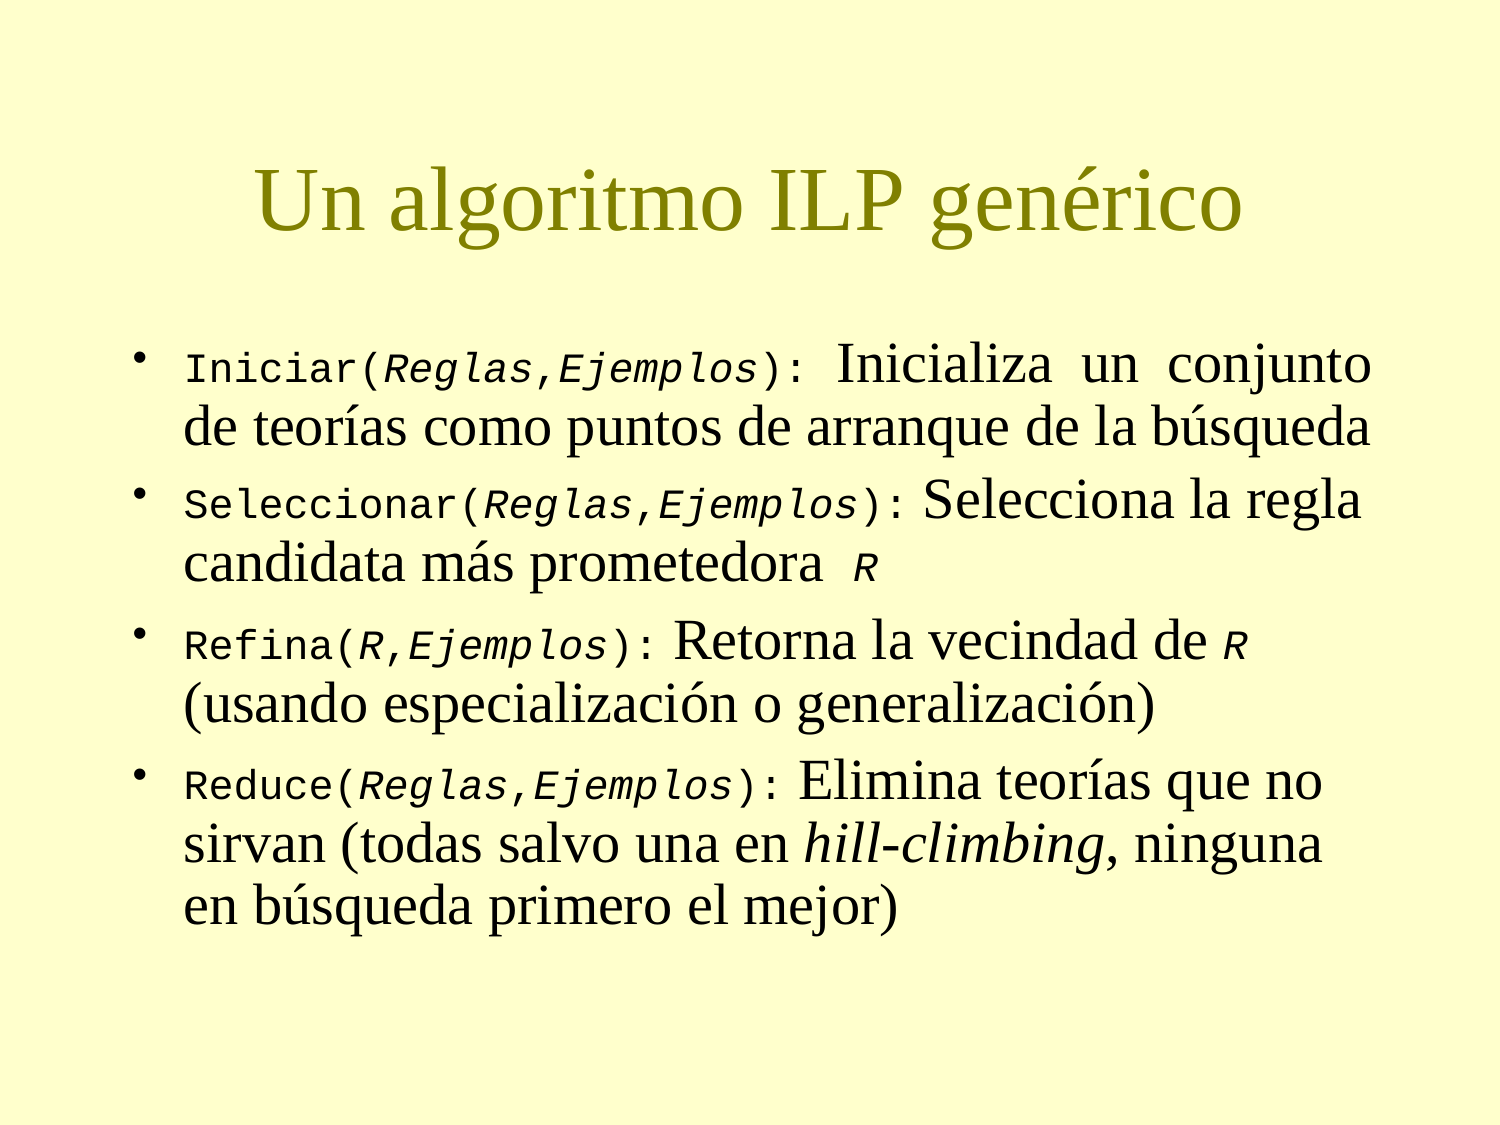

# Un algoritmo ILP genérico
Iniciar(Reglas,Ejemplos): Inicializa un conjunto de teorías como puntos de arranque de la búsqueda
Seleccionar(Reglas,Ejemplos): Selecciona la regla candidata más prometedora R
Refina(R,Ejemplos): Retorna la vecindad de R (usando especialización o generalización)
Reduce(Reglas,Ejemplos): Elimina teorías que no sirvan (todas salvo una en hill-climbing, ninguna en búsqueda primero el mejor)